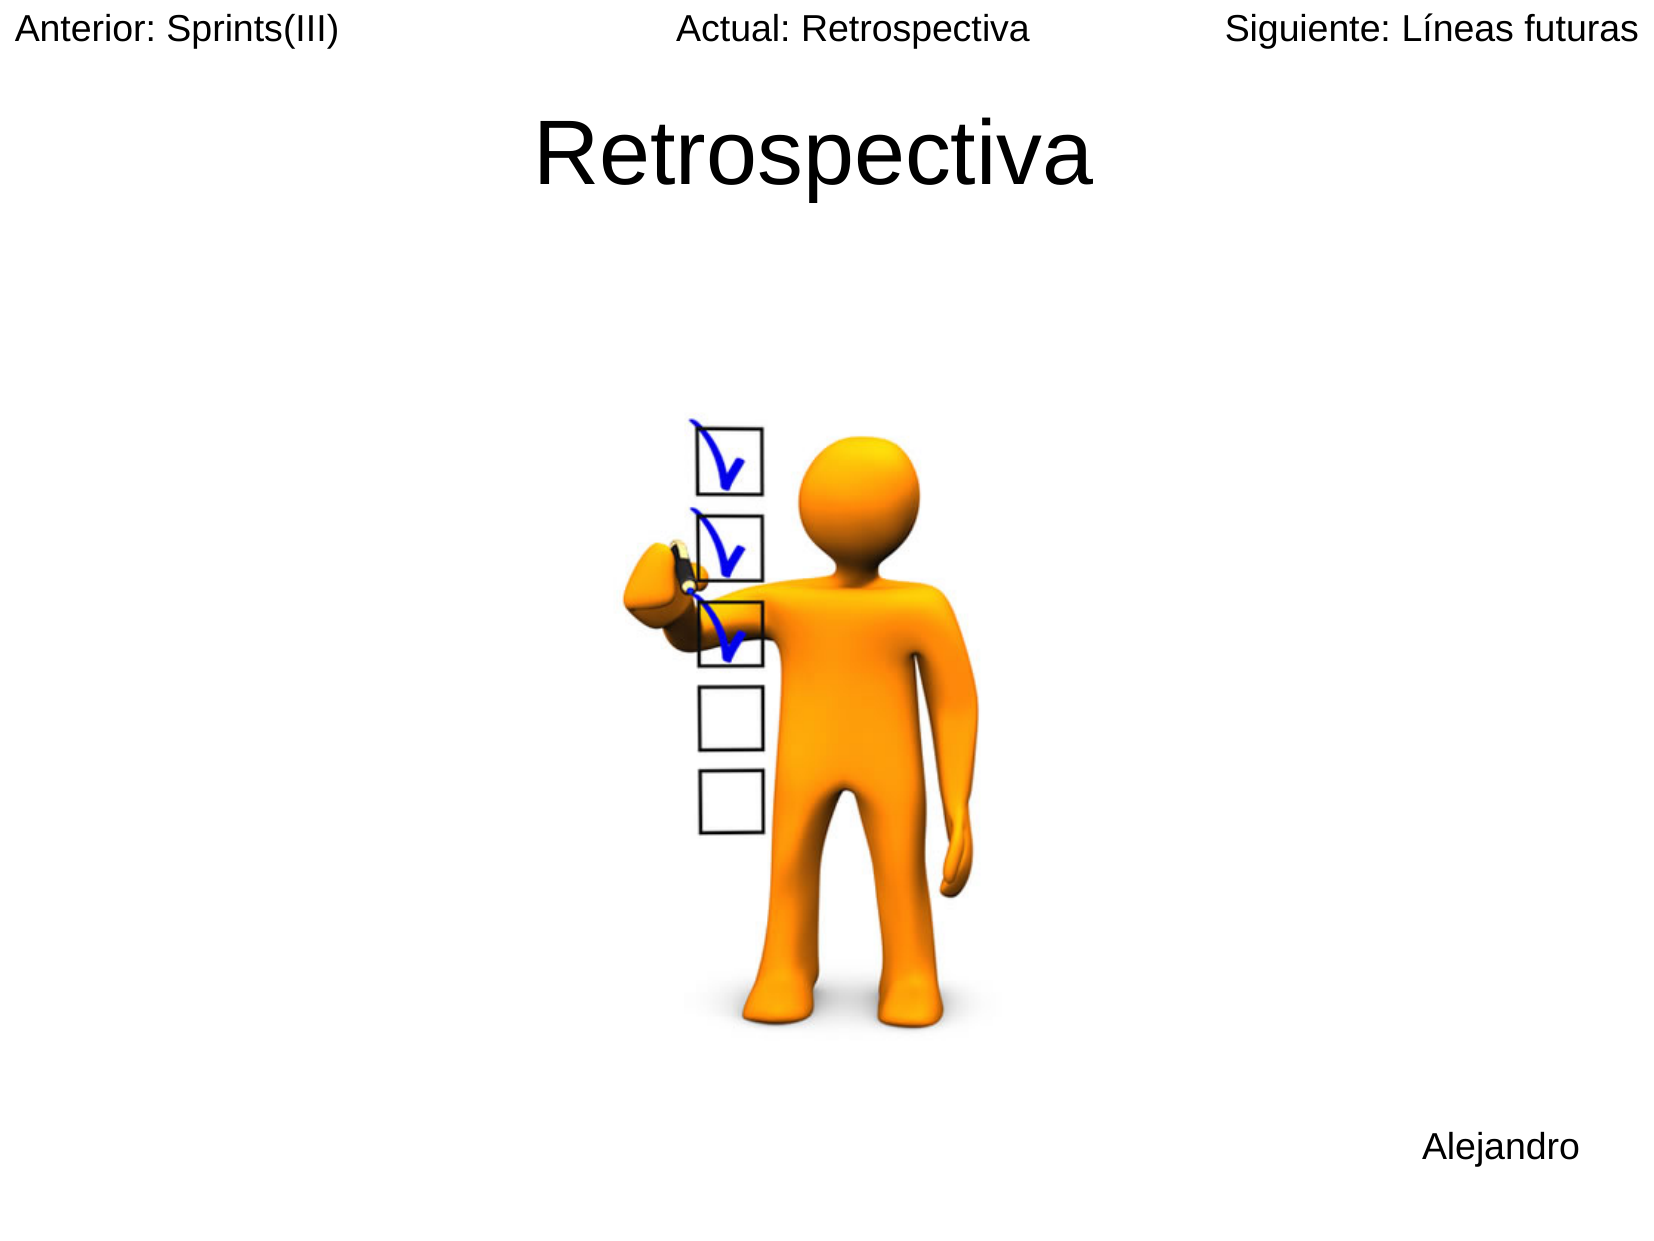

Anterior: Sprints(III)
Actual: Retrospectiva
Siguiente: Líneas futuras
# Retrospectiva
Alejandro